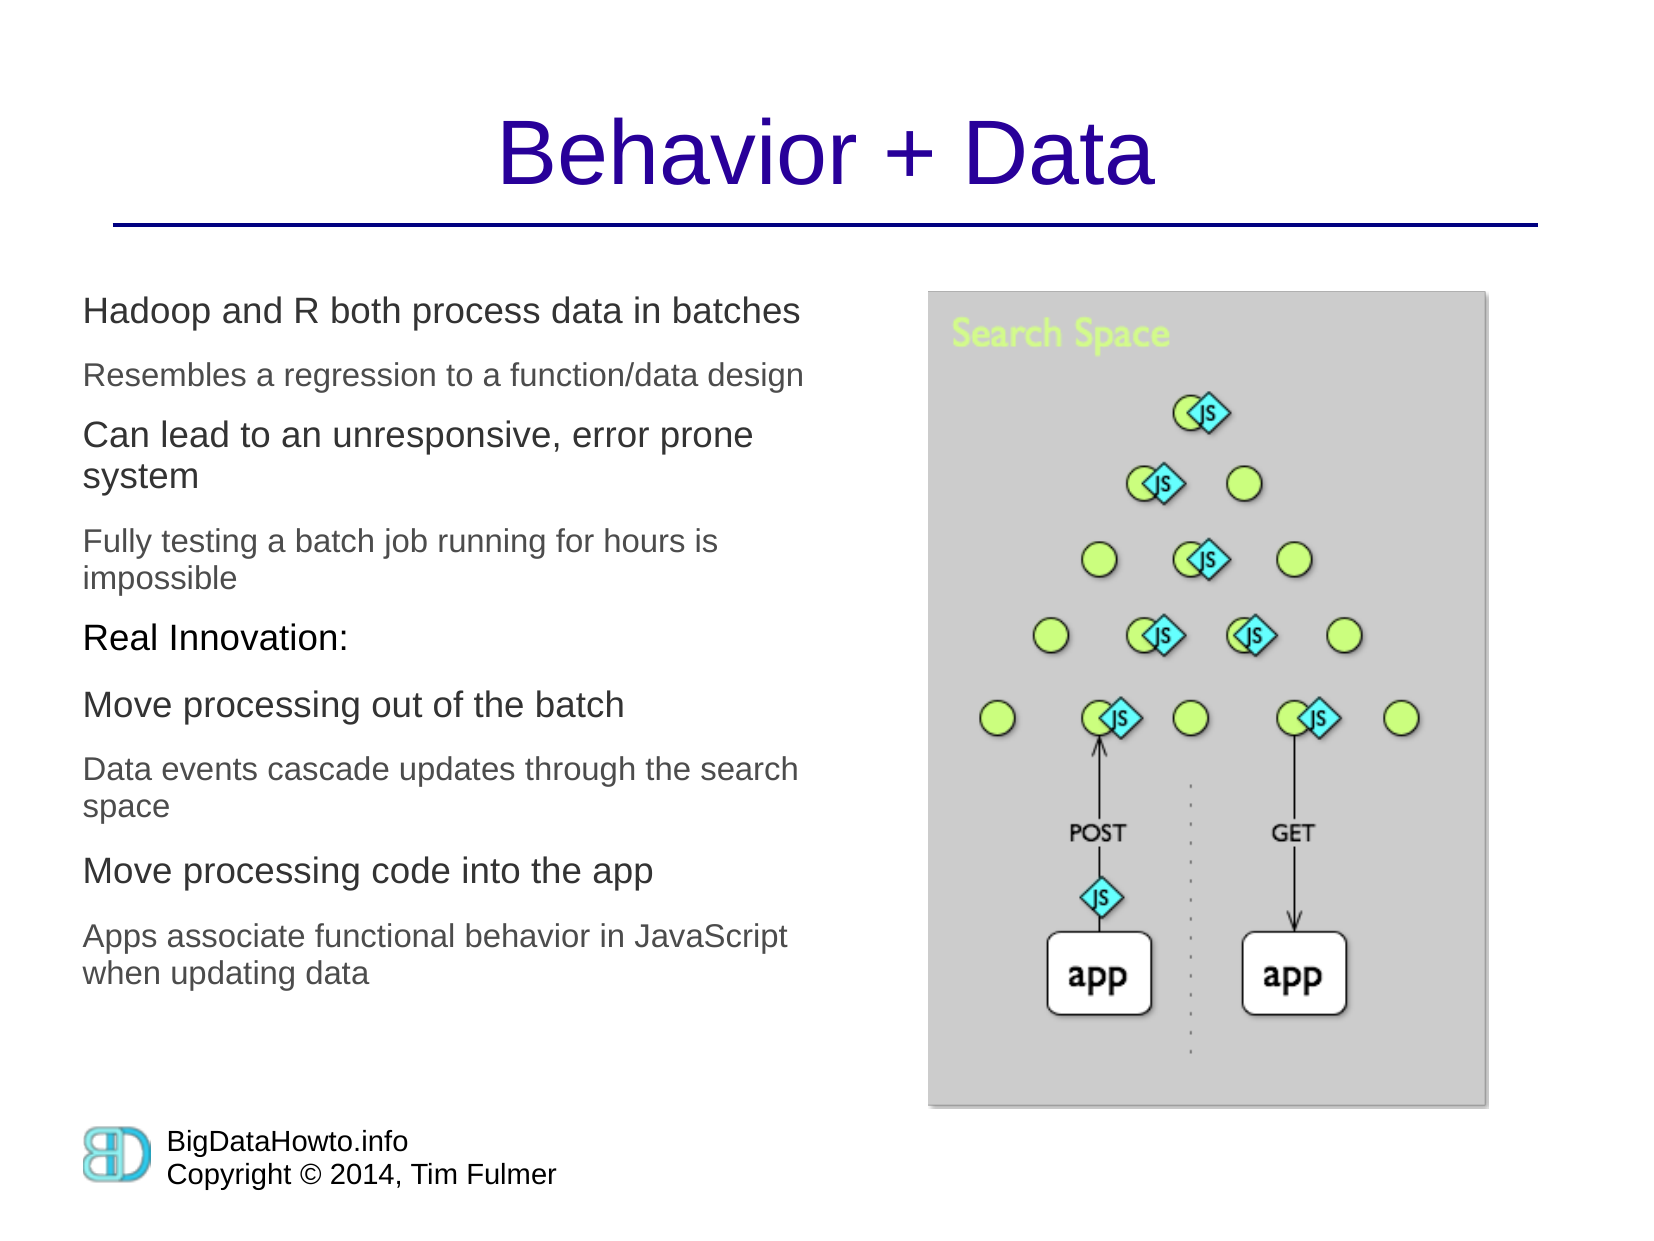

# Behavior + Data
Hadoop and R both process data in batches
Resembles a regression to a function/data design
Can lead to an unresponsive, error prone system
Fully testing a batch job running for hours is impossible
Real Innovation:
Move processing out of the batch
Data events cascade updates through the search space
Move processing code into the app
Apps associate functional behavior in JavaScript when updating data